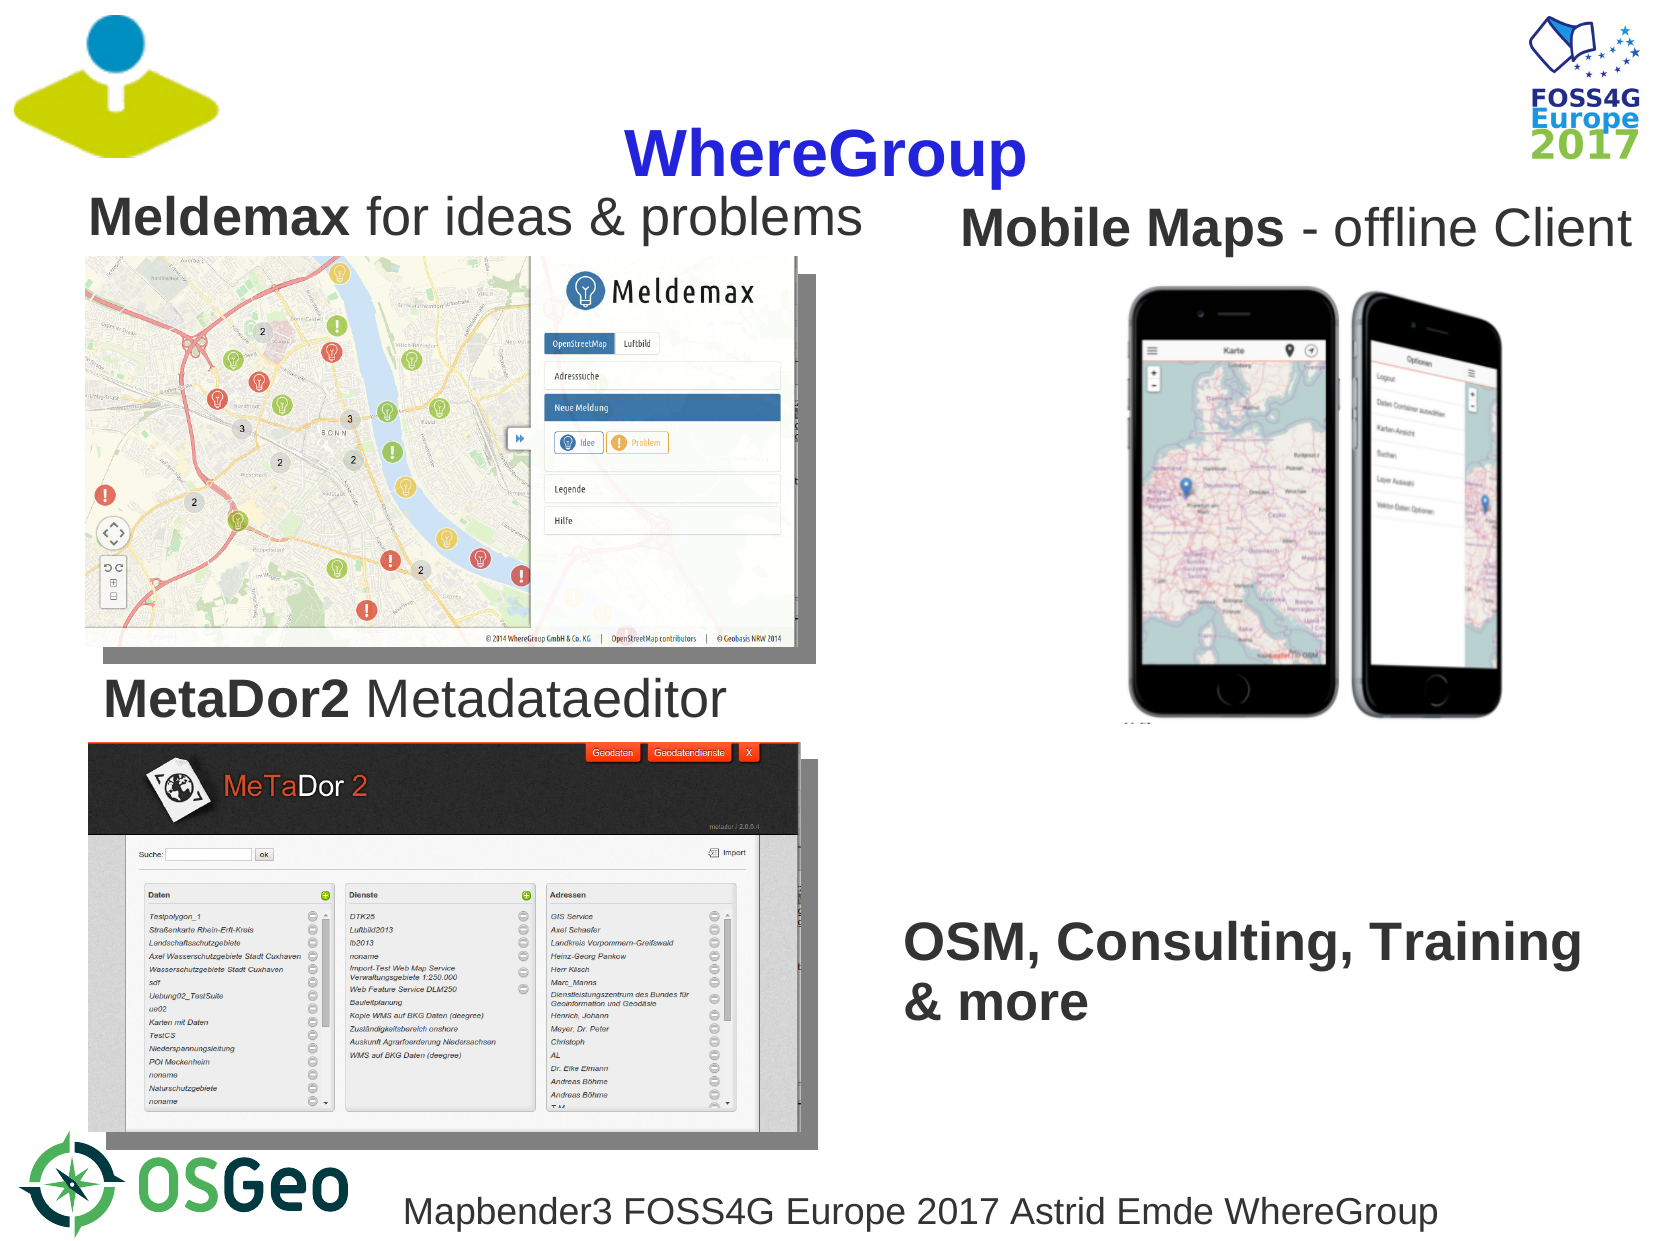

# WhereGroup
Meldemax for ideas & problems
Mobile Maps - offline Client
MetaDor2 Metadataeditor
OSM, Consulting, Training
& more